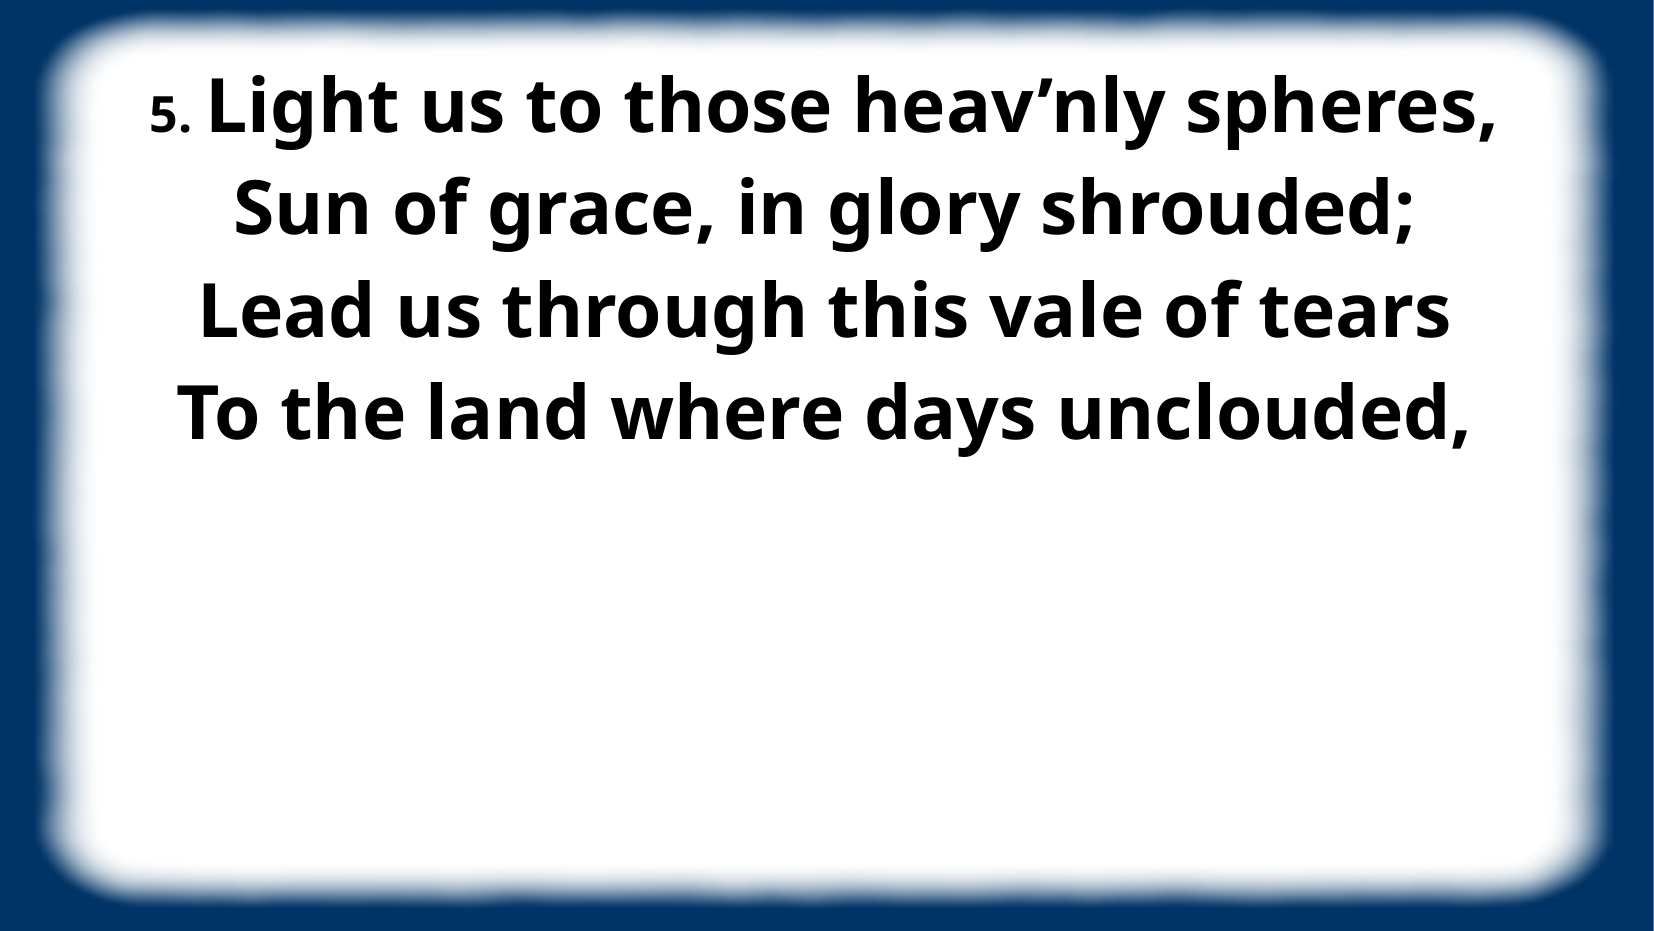

5. Light us to those heav’nly spheres,
Sun of grace, in glory shrouded;
Lead us through this vale of tears
To the land where days unclouded,